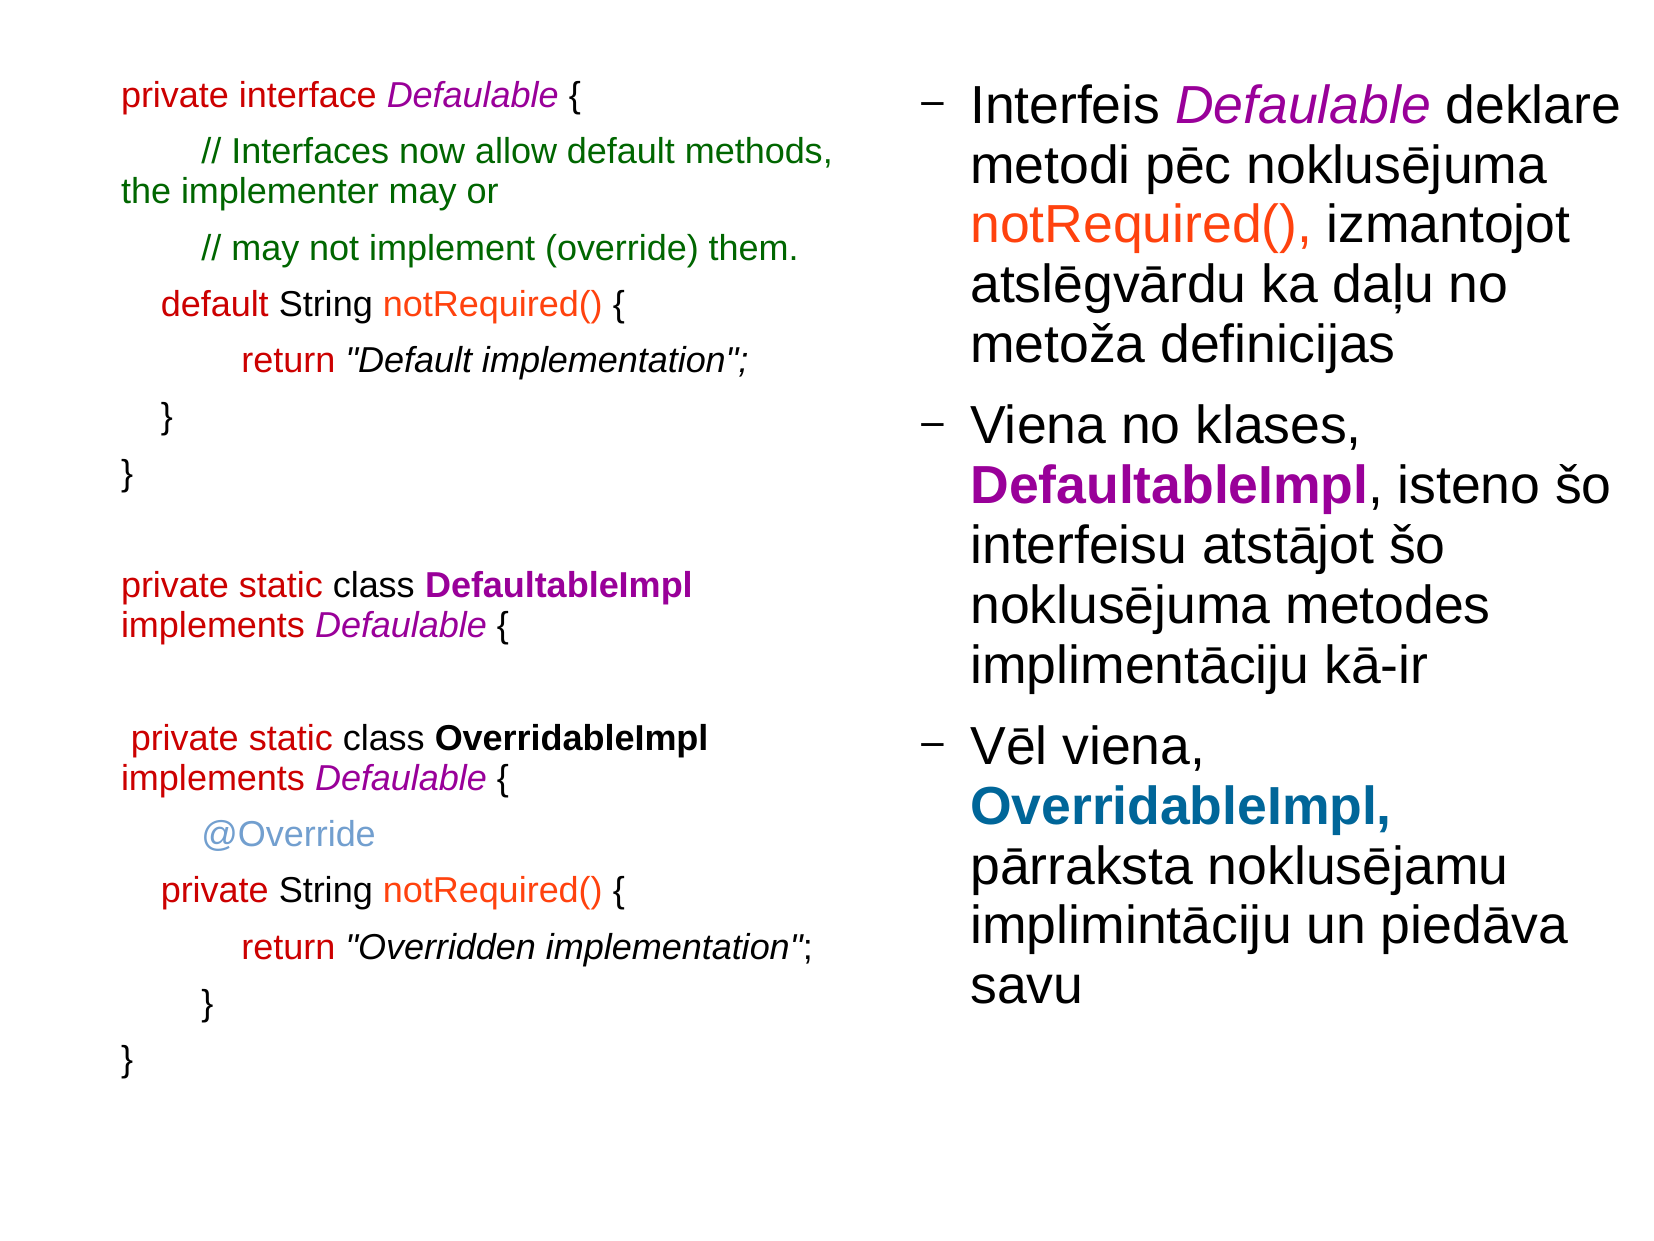

# private interface Defaulable {
	 // Interfaces now allow default methods, the implementer may or
	 // may not implement (override) them.
 default String notRequired() {
	 return "Default implementation";
 }
}
private static class DefaultableImpl implements Defaulable {
 private static class OverridableImpl implements Defaulable {
	 @Override
 private String notRequired() {
	 return "Overridden implementation";
	 }
}
Interfeis Defaulable deklare metodi pēc noklusējuma notRequired(), izmantojot atslēgvārdu ka daļu no metoža definicijas
Viena no klases, DefaultableImpl, isteno šo interfeisu atstājot šo noklusējuma metodes implimentāciju kā-ir
Vēl viena, OverridableImpl, pārraksta noklusējamu implimintāciju un piedāva savu